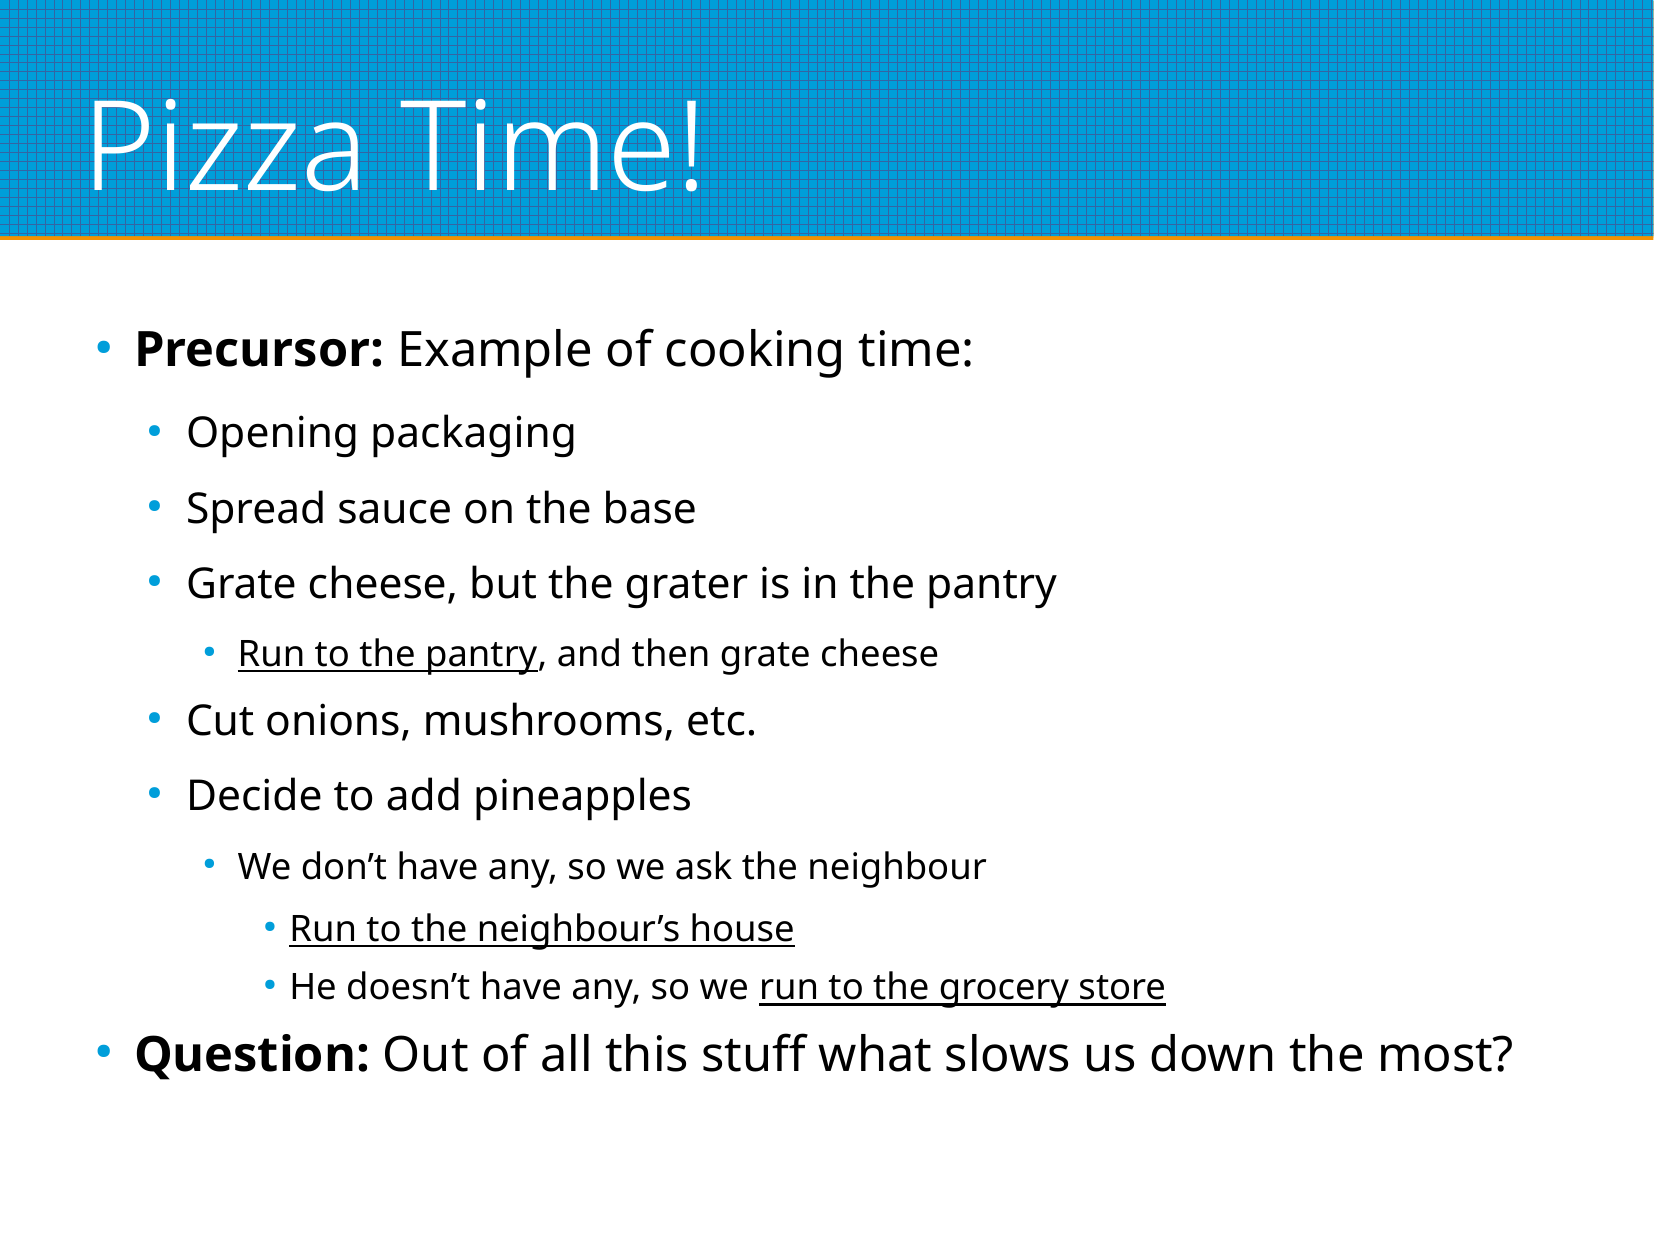

# Pizza Time!
Precursor: Example of cooking time:
Opening packaging
Spread sauce on the base
Grate cheese, but the grater is in the pantry
Run to the pantry, and then grate cheese
Cut onions, mushrooms, etc.
Decide to add pineapples
We don’t have any, so we ask the neighbour
Run to the neighbour’s house
He doesn’t have any, so we run to the grocery store
Question: Out of all this stuff what slows us down the most?